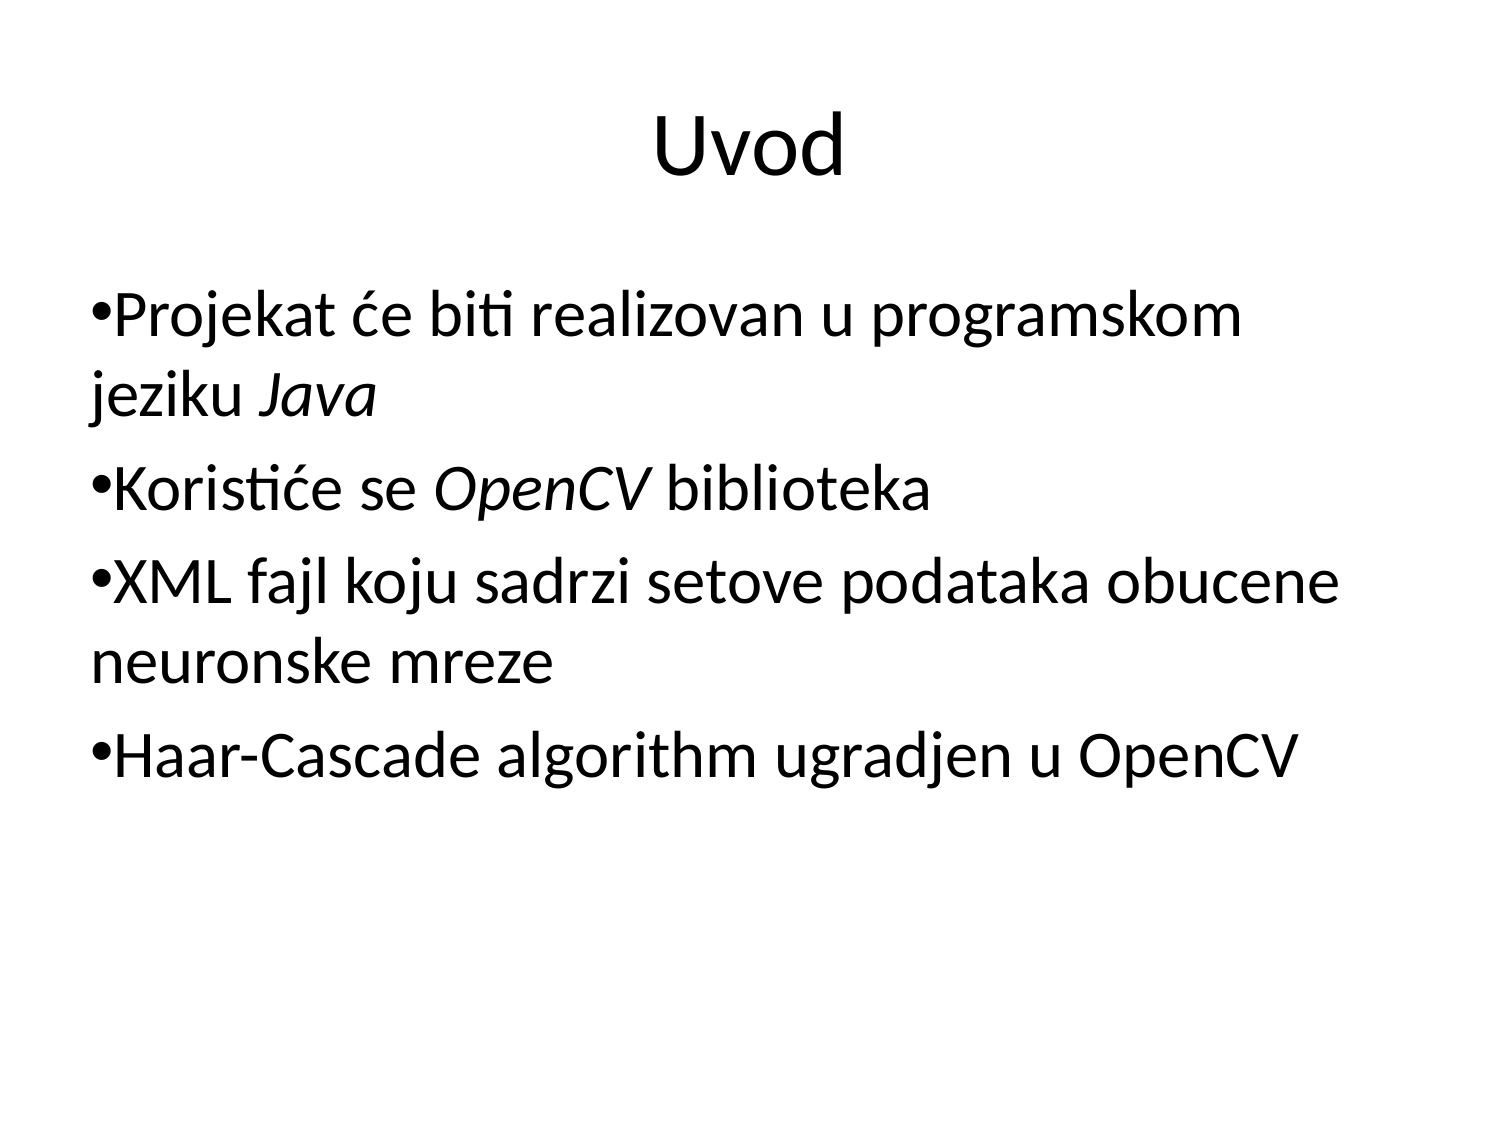

# Uvod
Projekat će biti realizovan u programskom jeziku Java
Koristiće se OpenCV biblioteka
XML fajl koju sadrzi setove podataka obucene neuronske mreze
Haar-Cascade algorithm ugradjen u OpenCV